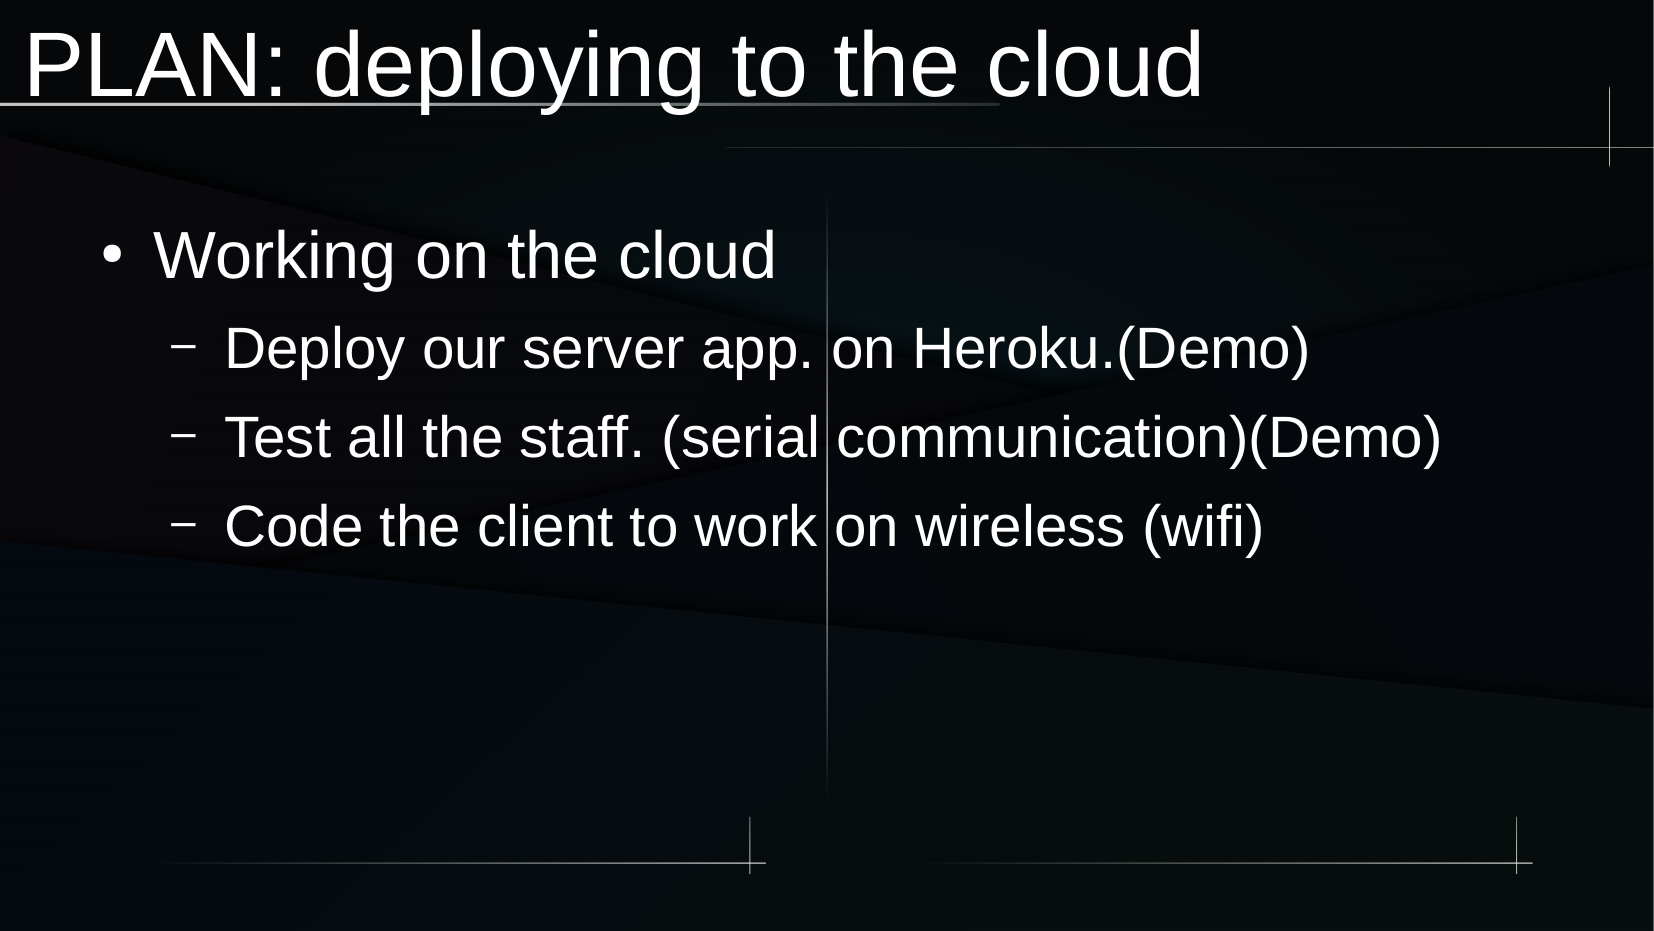

# PLAN: deploying to the cloud
Working on the cloud
Deploy our server app. on Heroku.(Demo)
Test all the staff. (serial communication)(Demo)
Code the client to work on wireless (wifi)